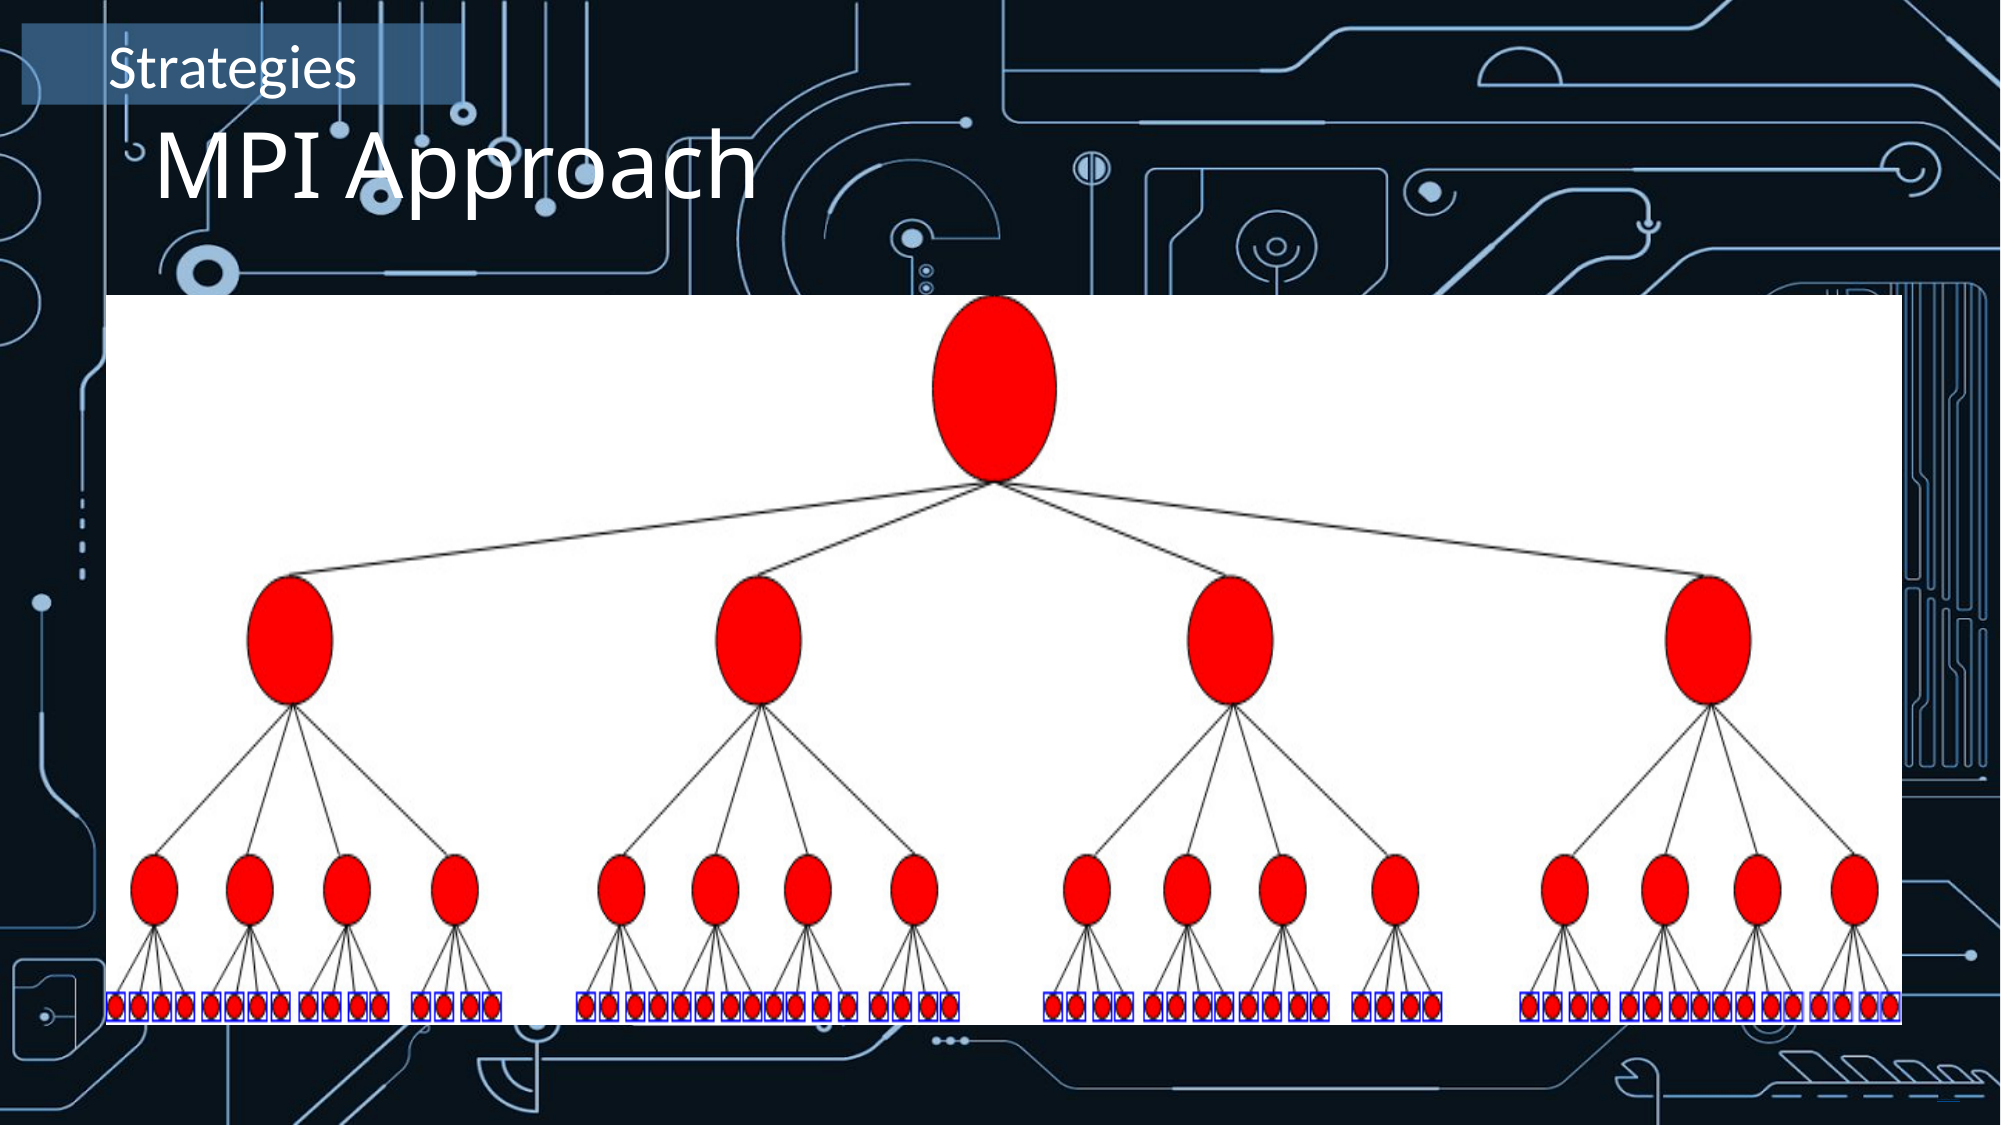

Strategies
# MPI Approach
Free PowerPoint Templates